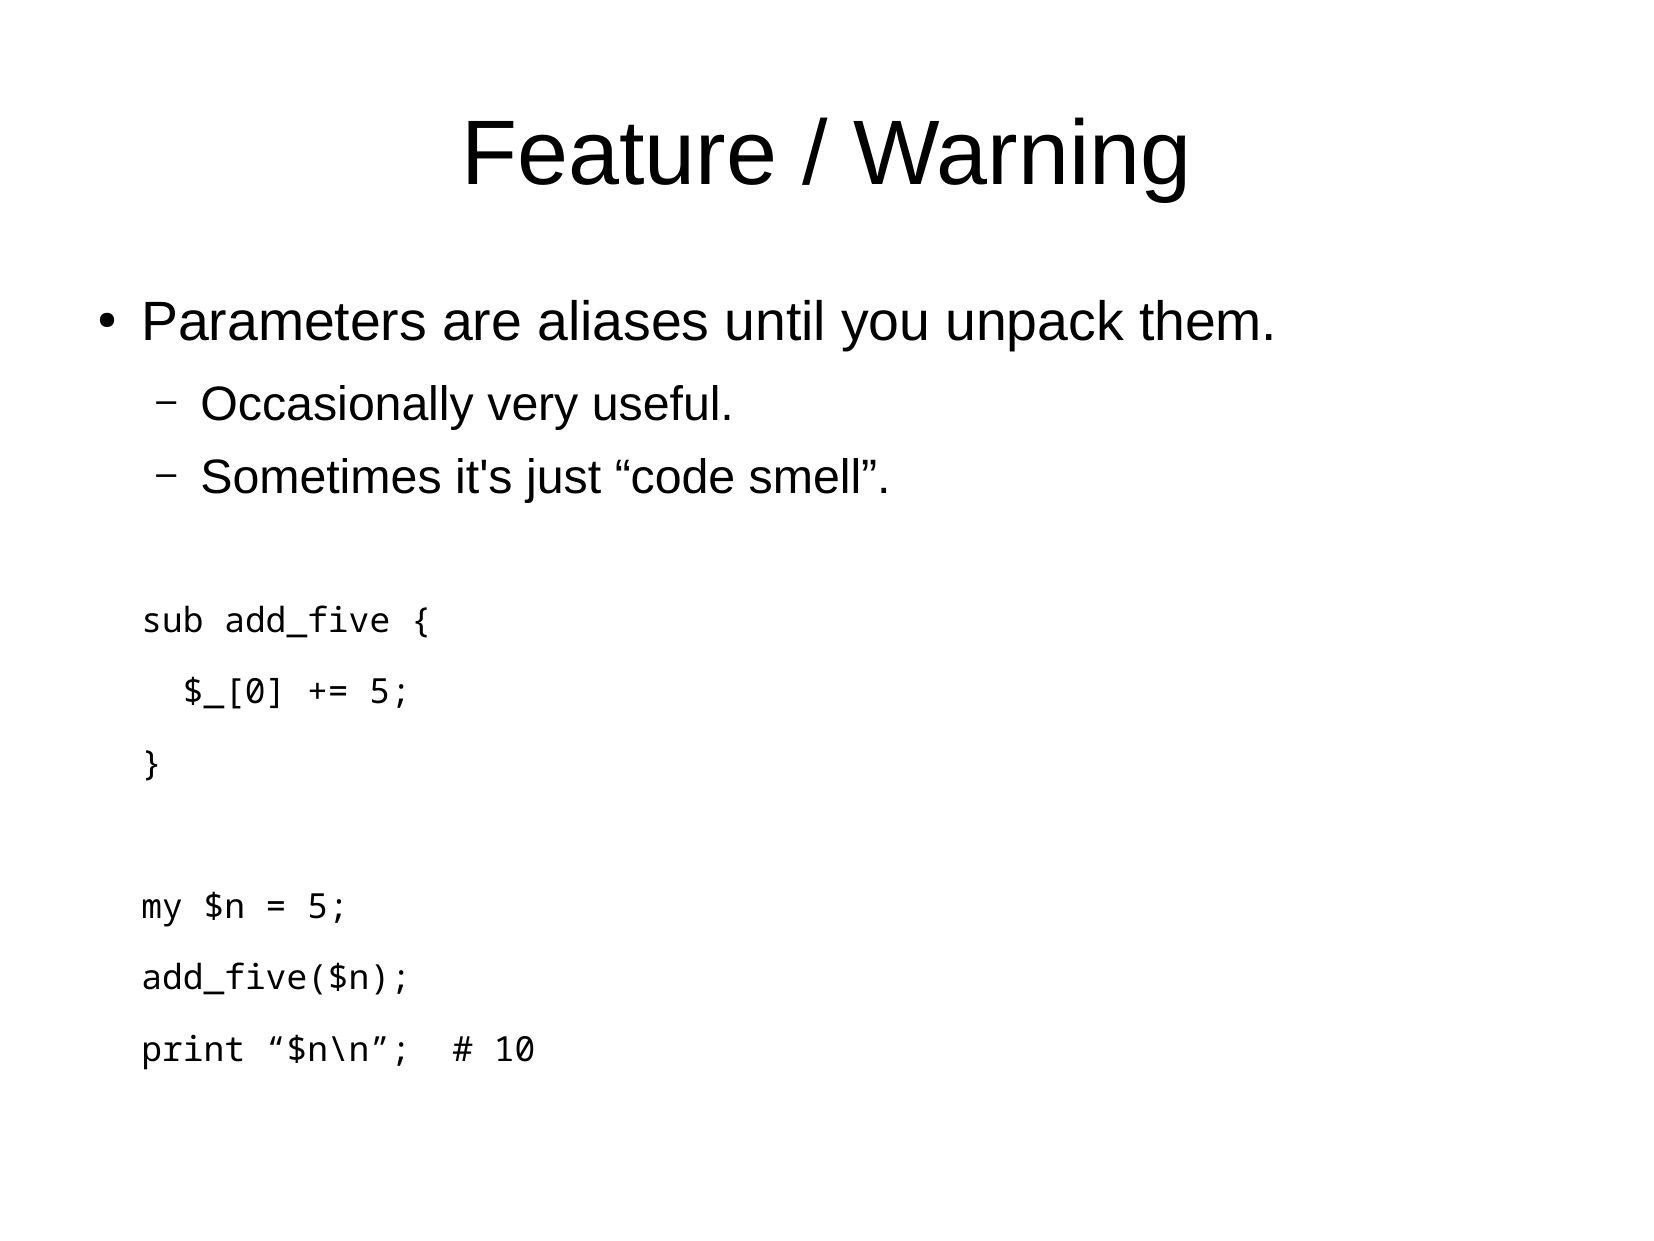

# Feature / Warning
Parameters are aliases until you unpack them.
Occasionally very useful.
Sometimes it's just “code smell”.
sub add_five {
 $_[0] += 5;
}
my $n = 5;
add_five($n);
print “$n\n”; # 10